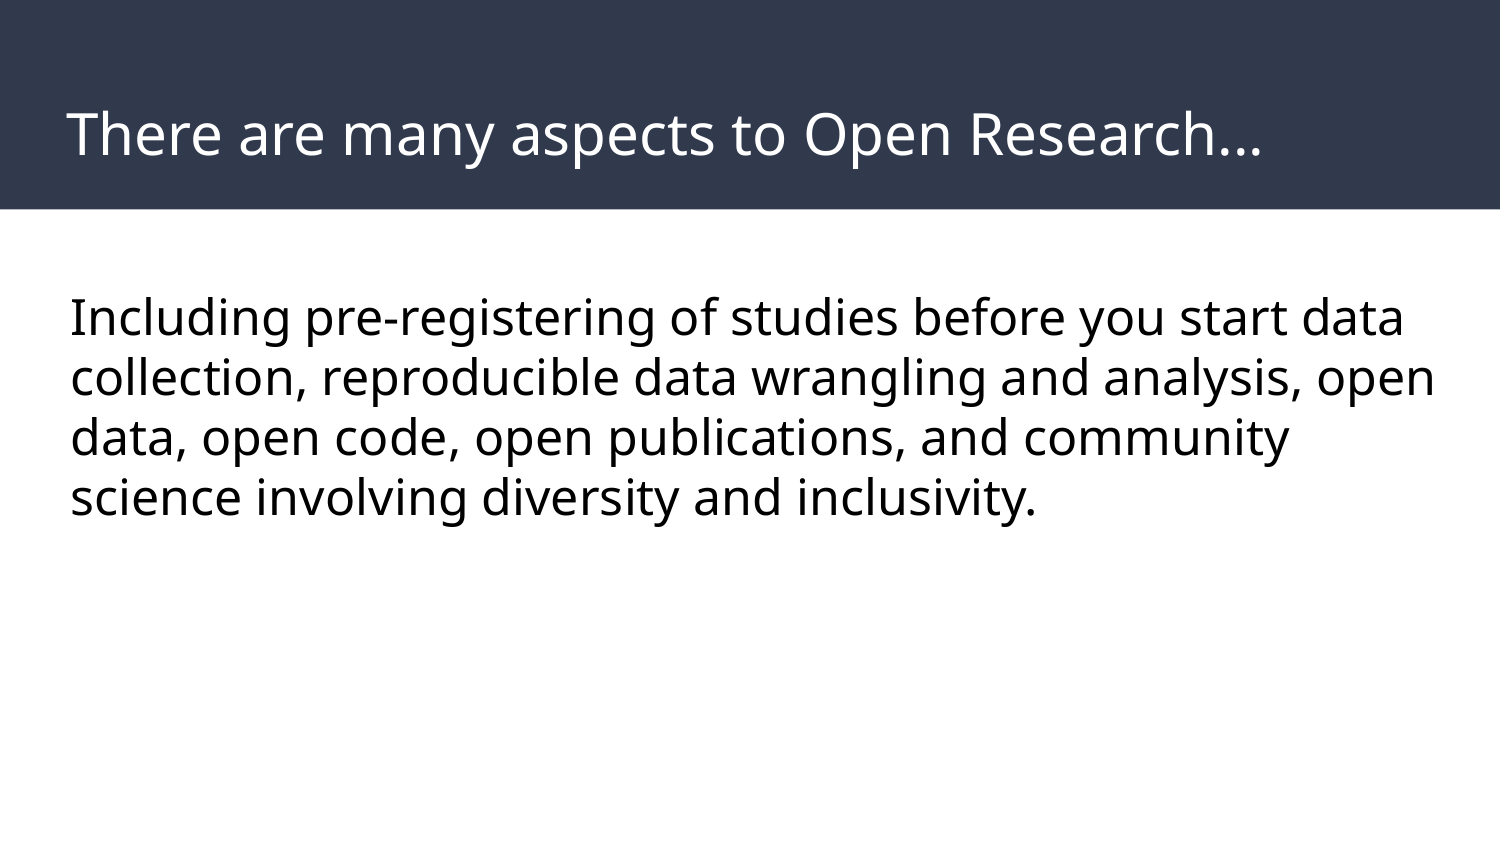

# There are many aspects to Open Research...
Including pre-registering of studies before you start data collection, reproducible data wrangling and analysis, open data, open code, open publications, and community science involving diversity and inclusivity.